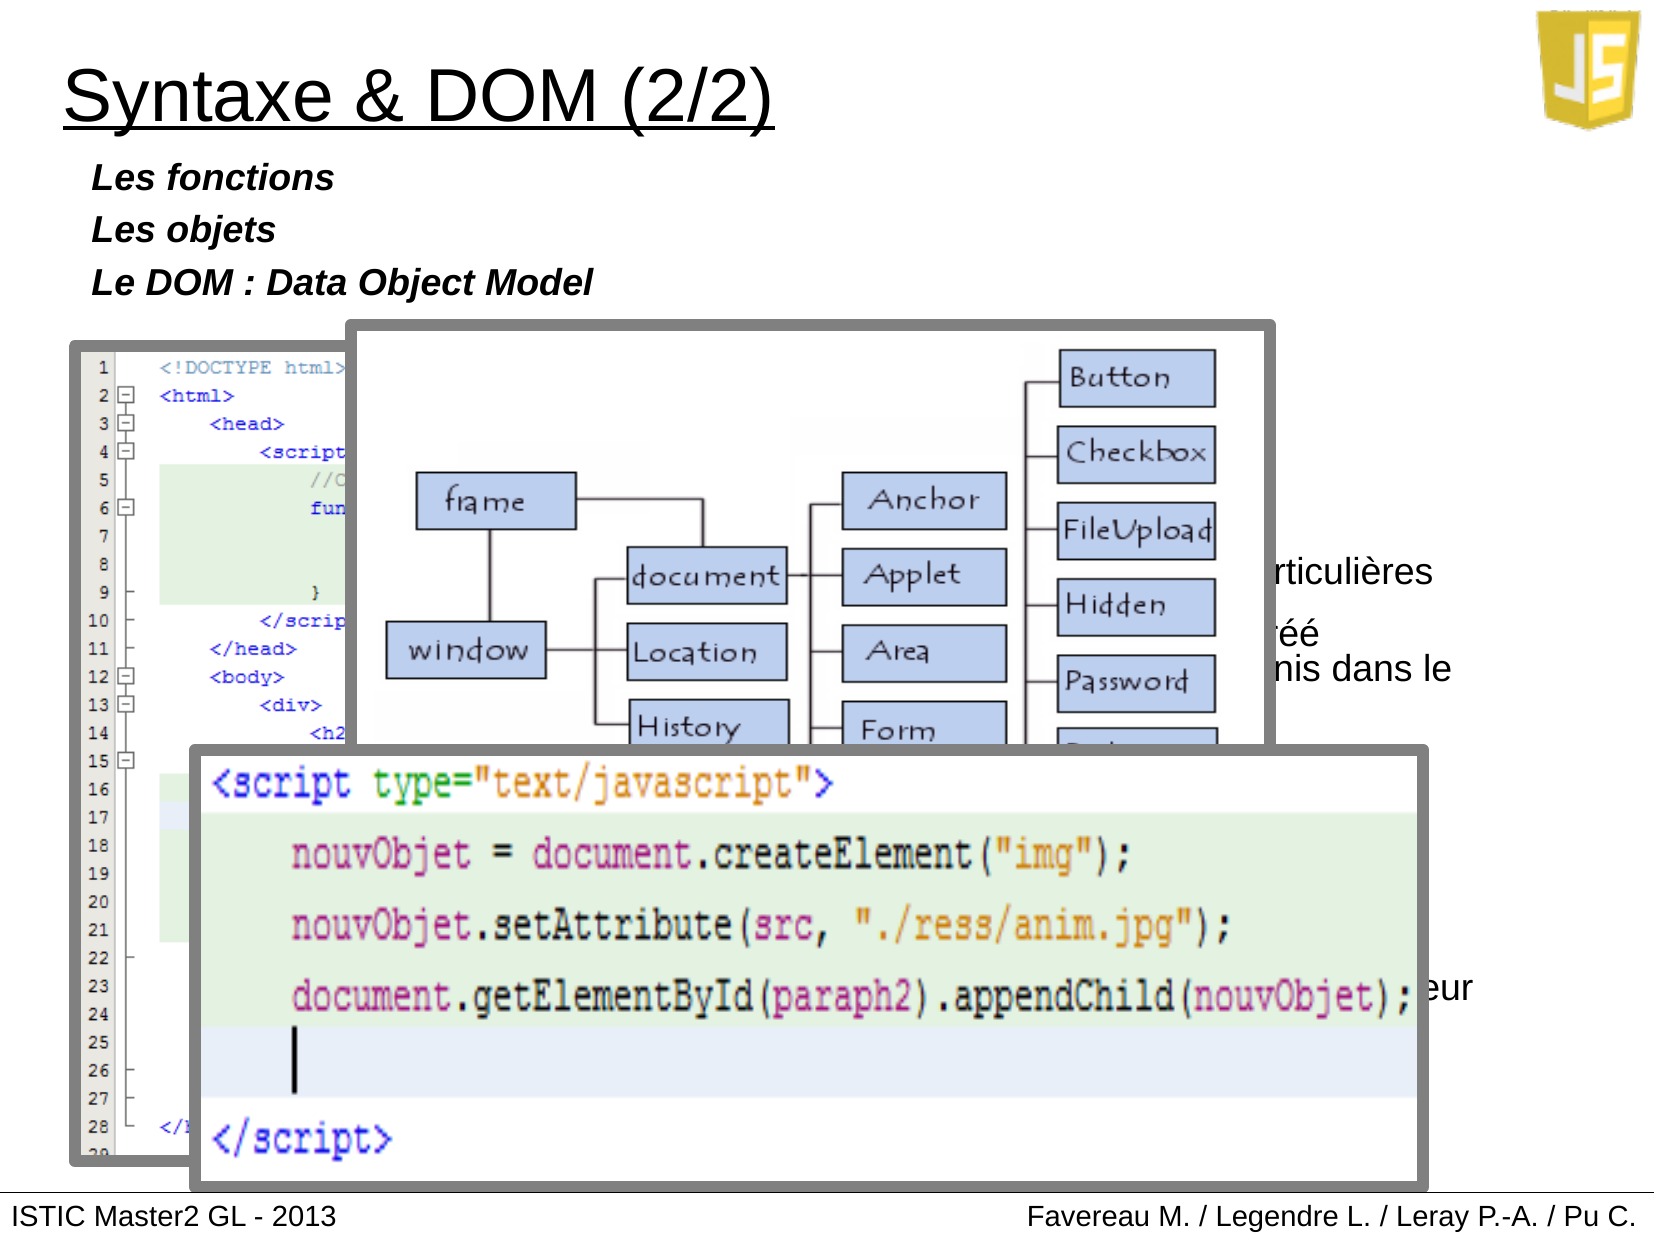

# Syntaxe & DOM (2/2)
Les fonctions
Les objets
Le DOM : Data Object Model
Fonctions particulières
Objet créé
Fonction définis dans le
 document
Fonctions prédéfinis
Objets du noyau
Objets du navigateur
ISTIC Master2 GL - 2013
Favereau M. / Legendre L. / Leray P.-A. / Pu C.